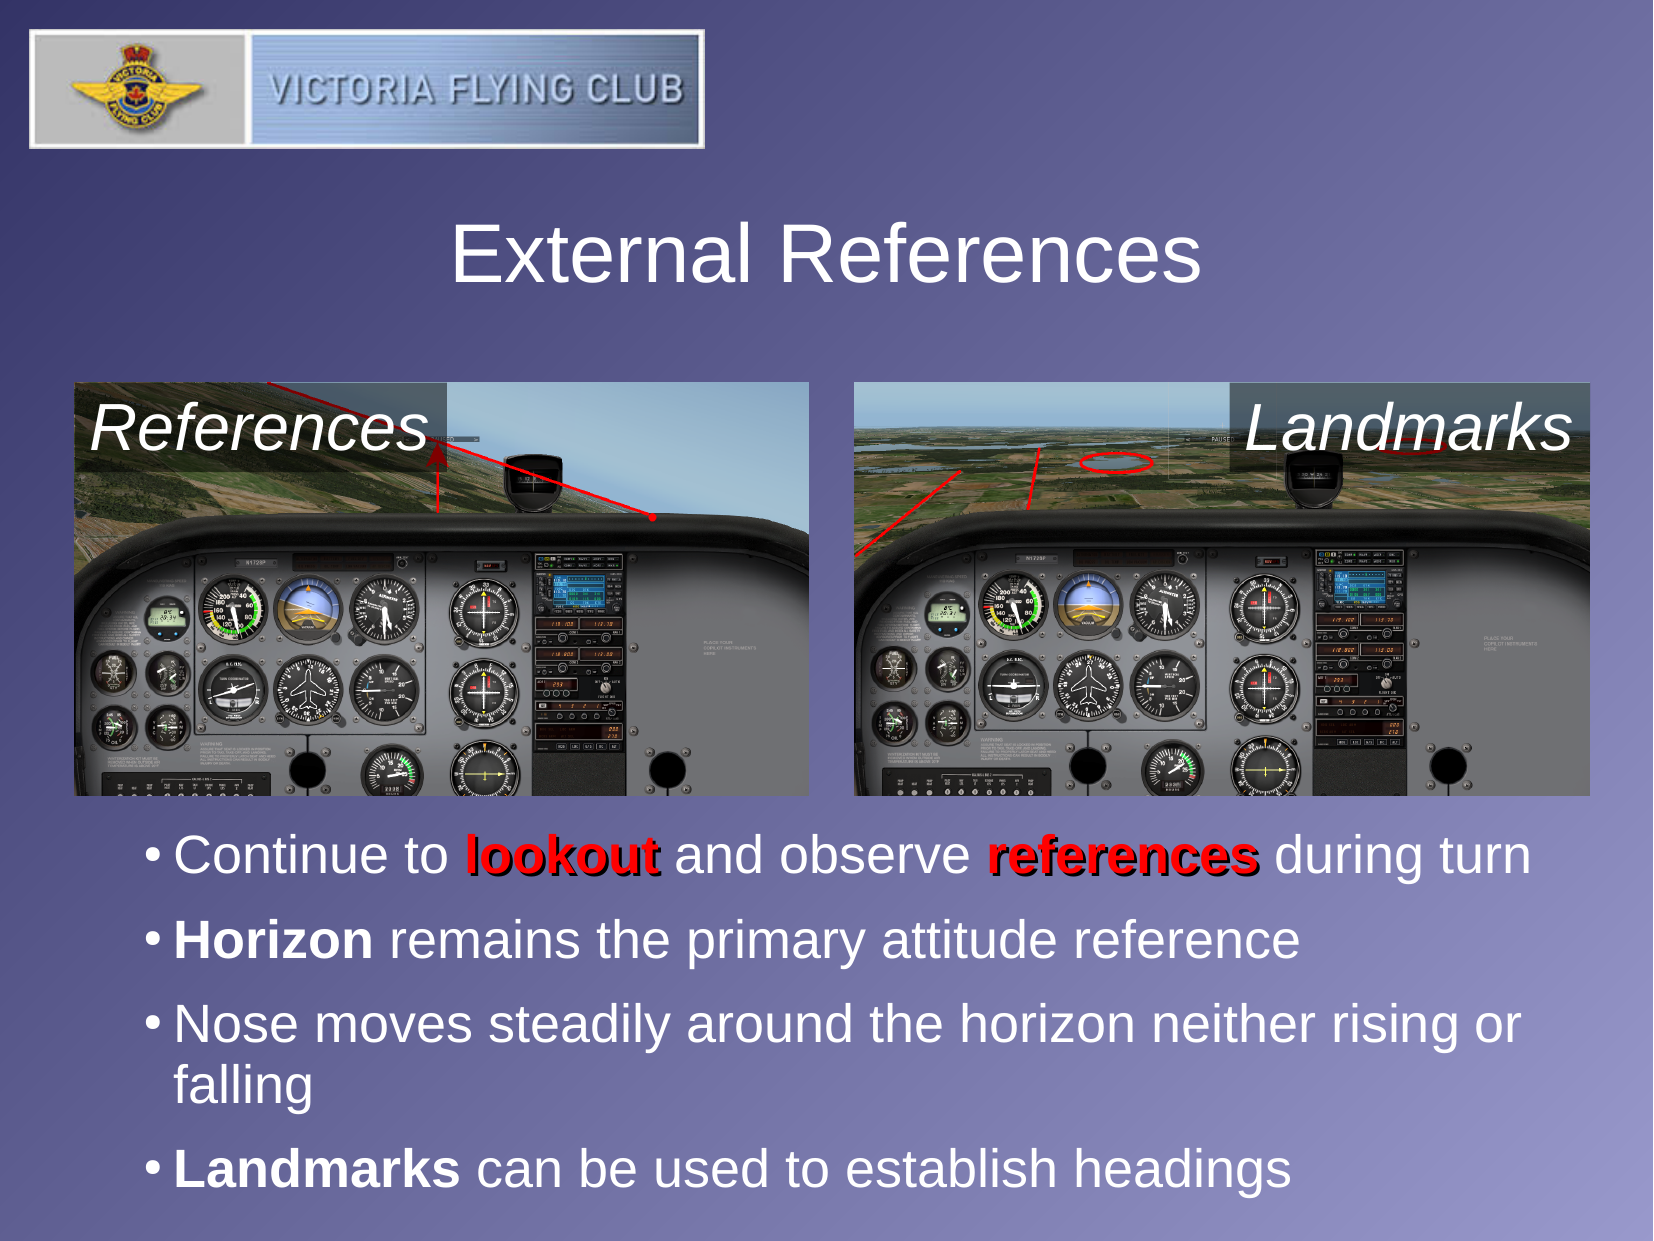

# External References
References
Landmarks
Continue to lookout and observe references during turn
Horizon remains the primary attitude reference
Nose moves steadily around the horizon neither rising or falling
Landmarks can be used to establish headings